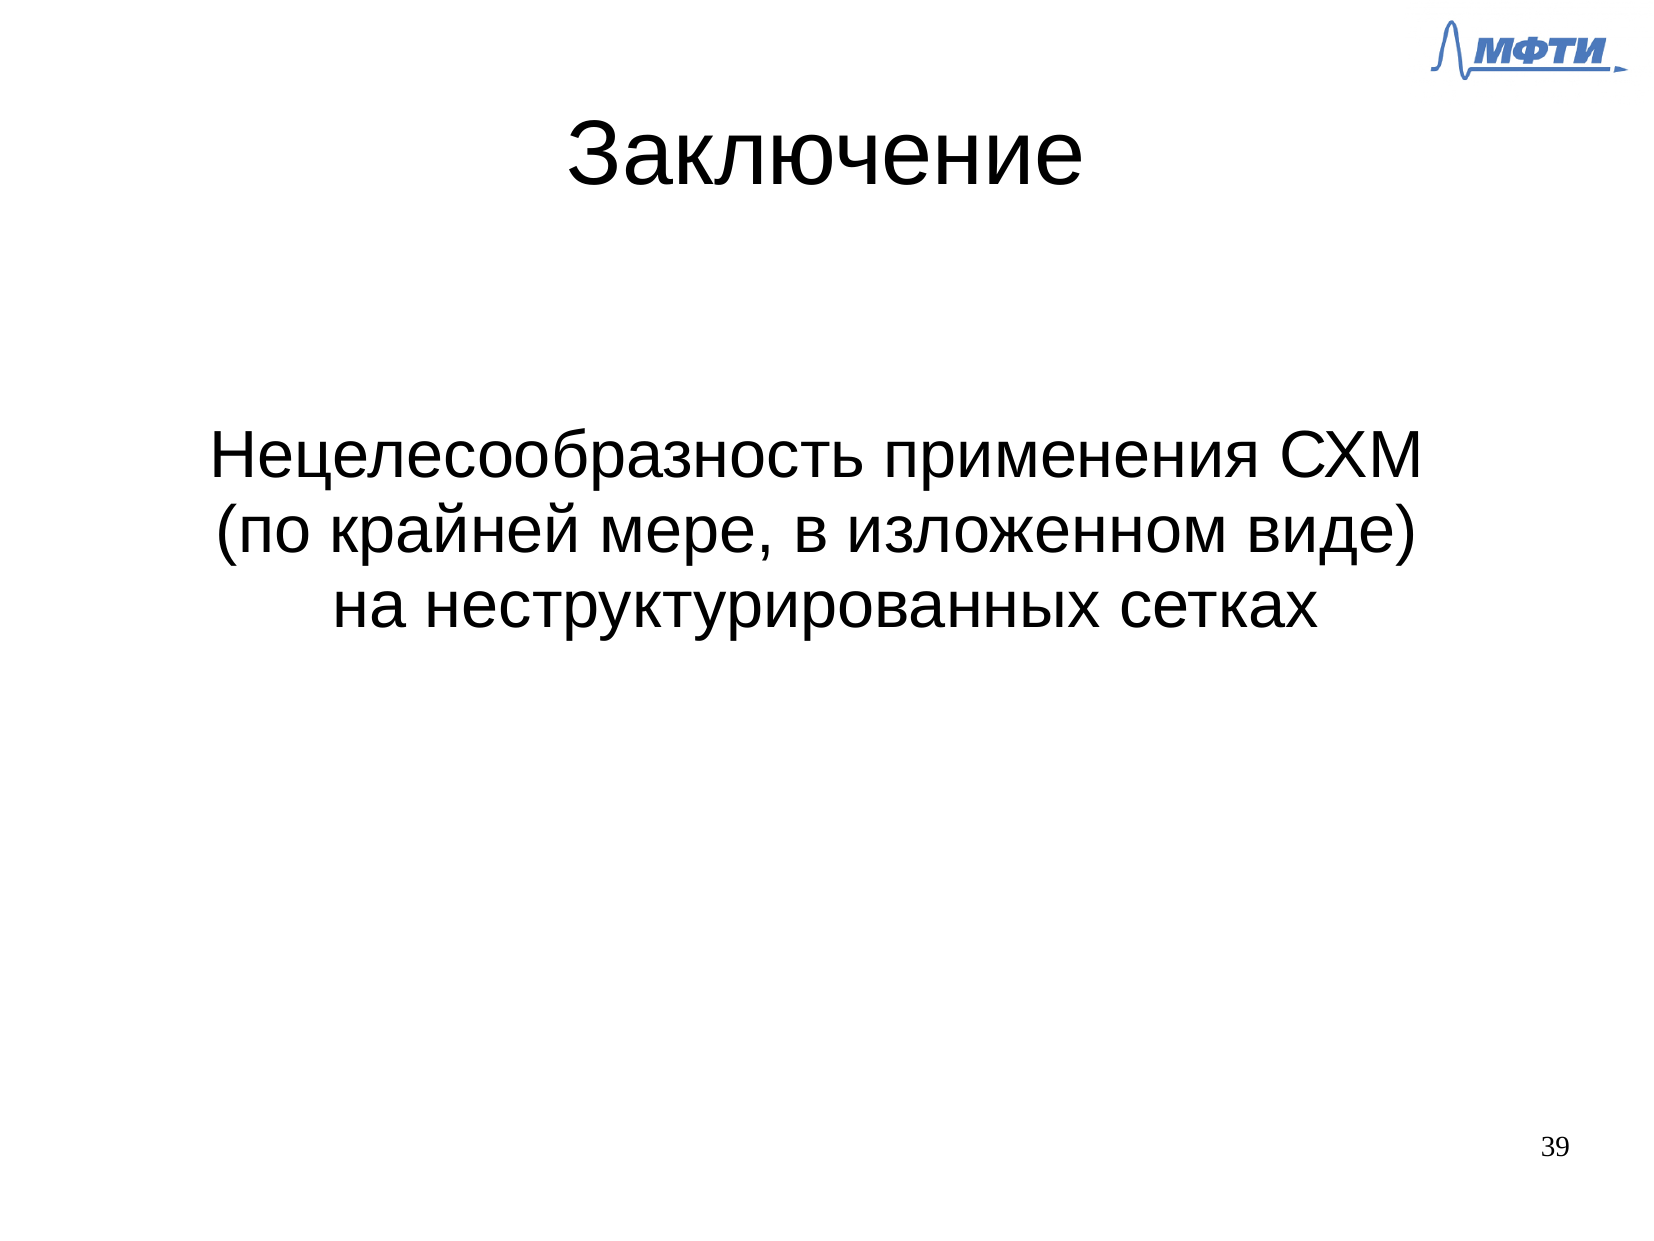

# Заключение
Нецелесообразность применения СХМ
(по крайней мере, в изложенном виде)
на неструктурированных сетках
39